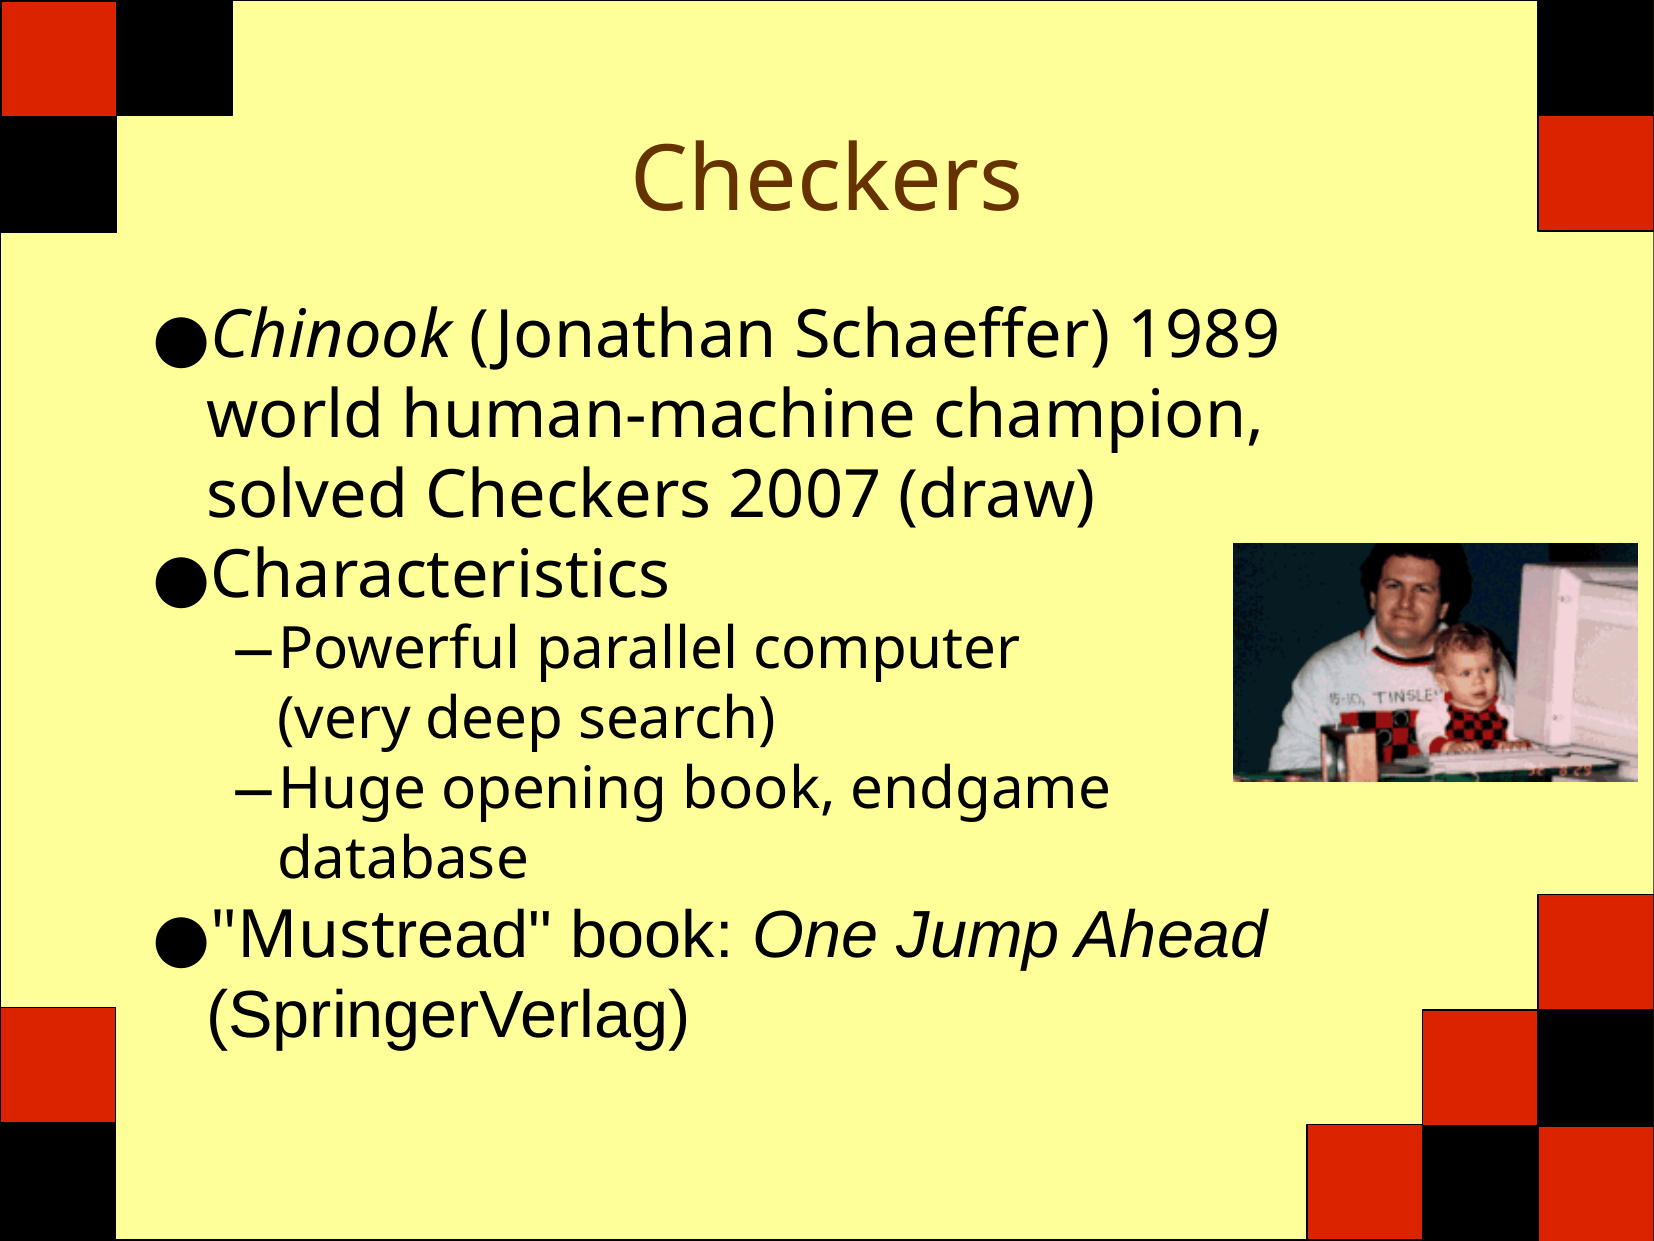

Checkers
Chinook (Jonathan Schaeffer) 1989 world human-machine champion, solved Checkers 2007 (draw)
Characteristics
Powerful parallel computer
(very deep search)
Huge opening book, endgame database
"Must­read" book: One Jump Ahead (Springer­Verlag)